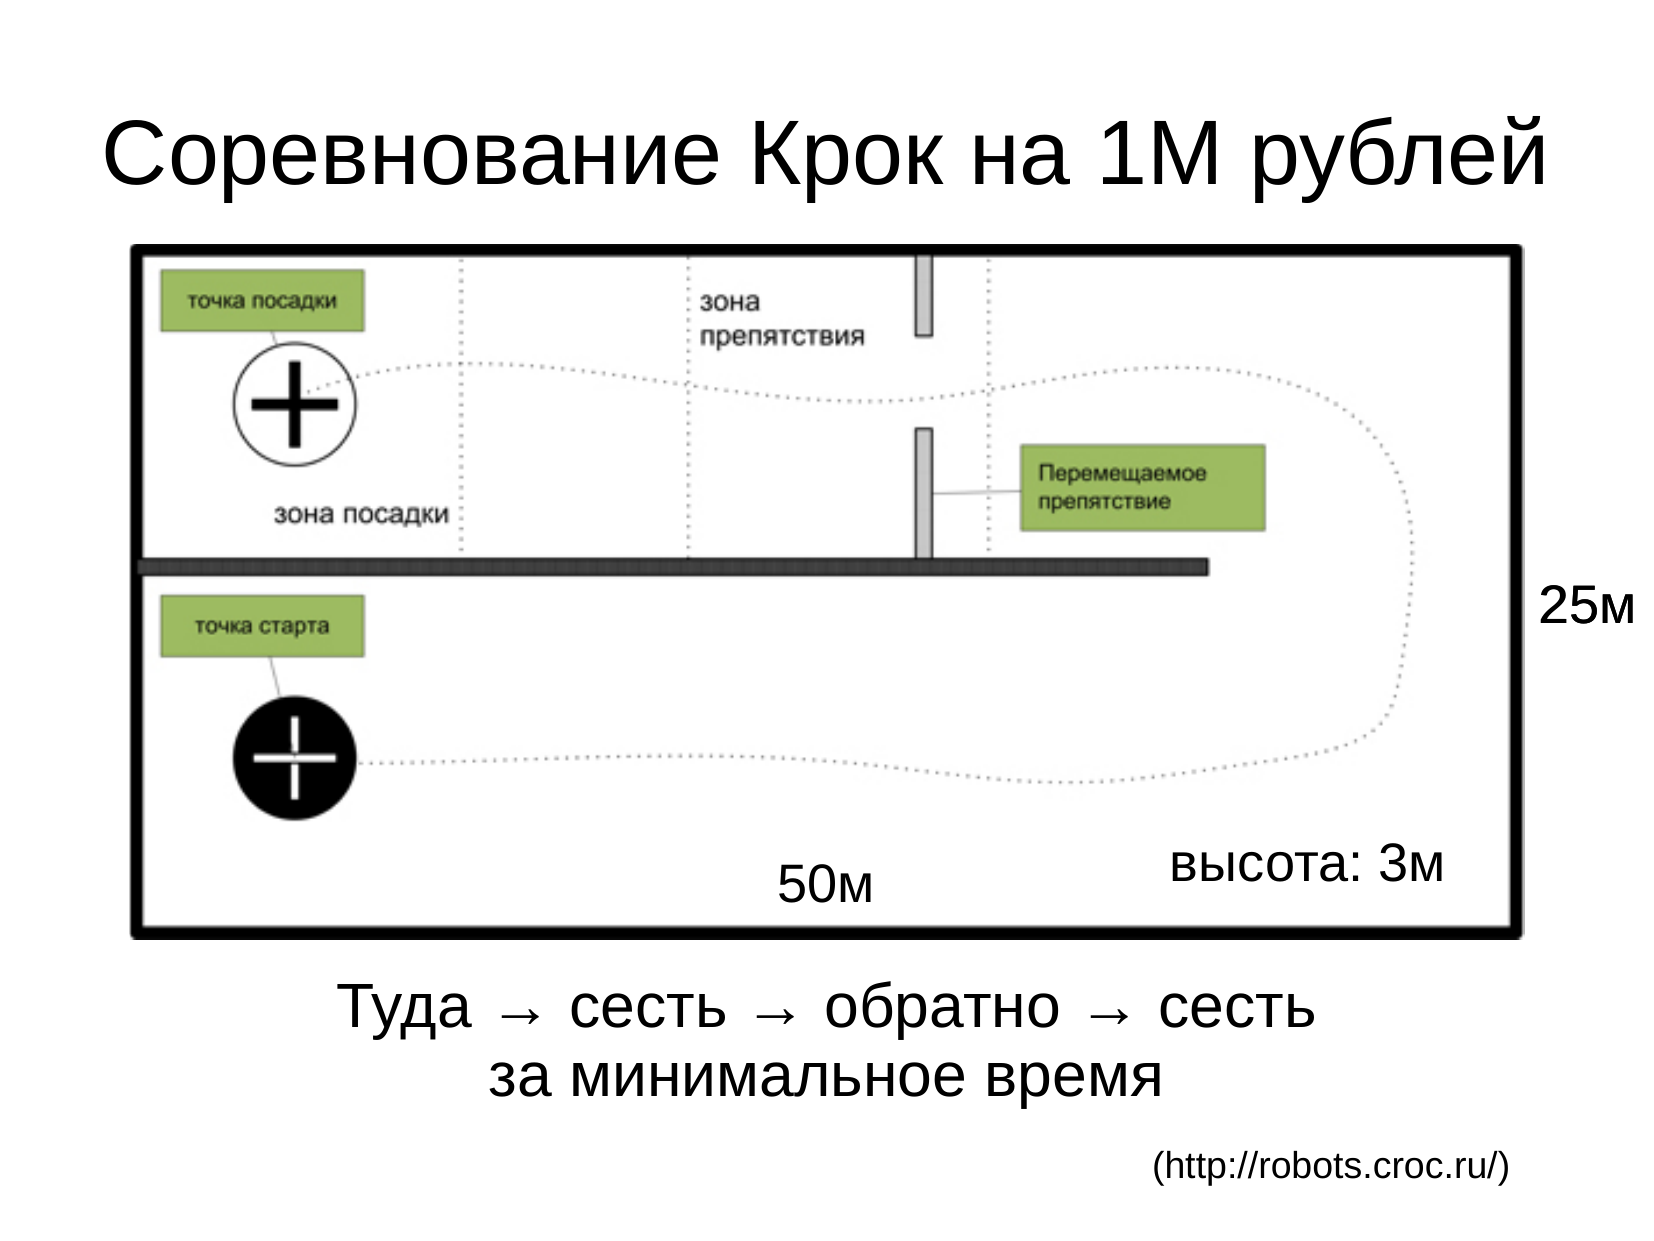

# Соревнование Крок на 1M рублей
25м
50м
25м
50м
высота: 3м
Туда → сесть → обратно → сесть
за минимальное время
(http://robots.croc.ru/)